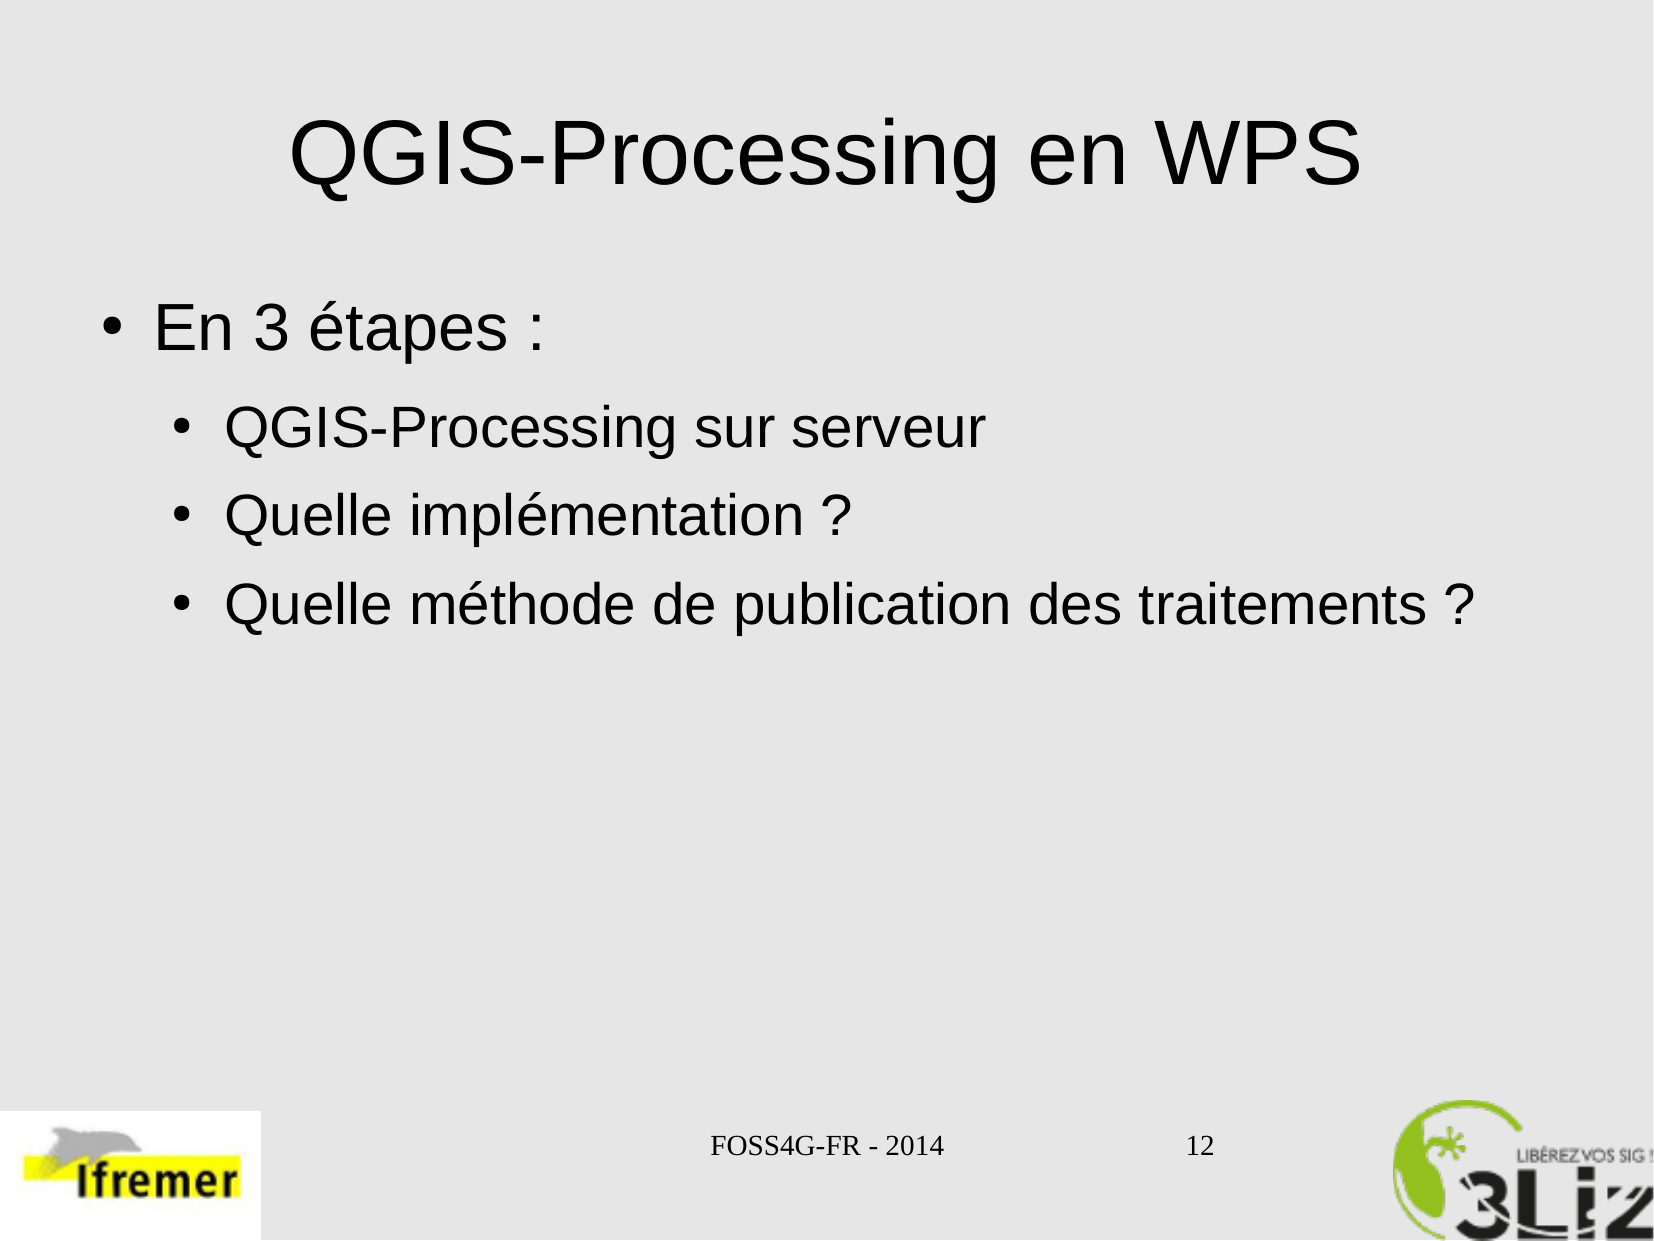

# QGIS-Processing en WPS
En 3 étapes :
QGIS-Processing sur serveur
Quelle implémentation ?
Quelle méthode de publication des traitements ?
FOSS4G-FR - 2014
12